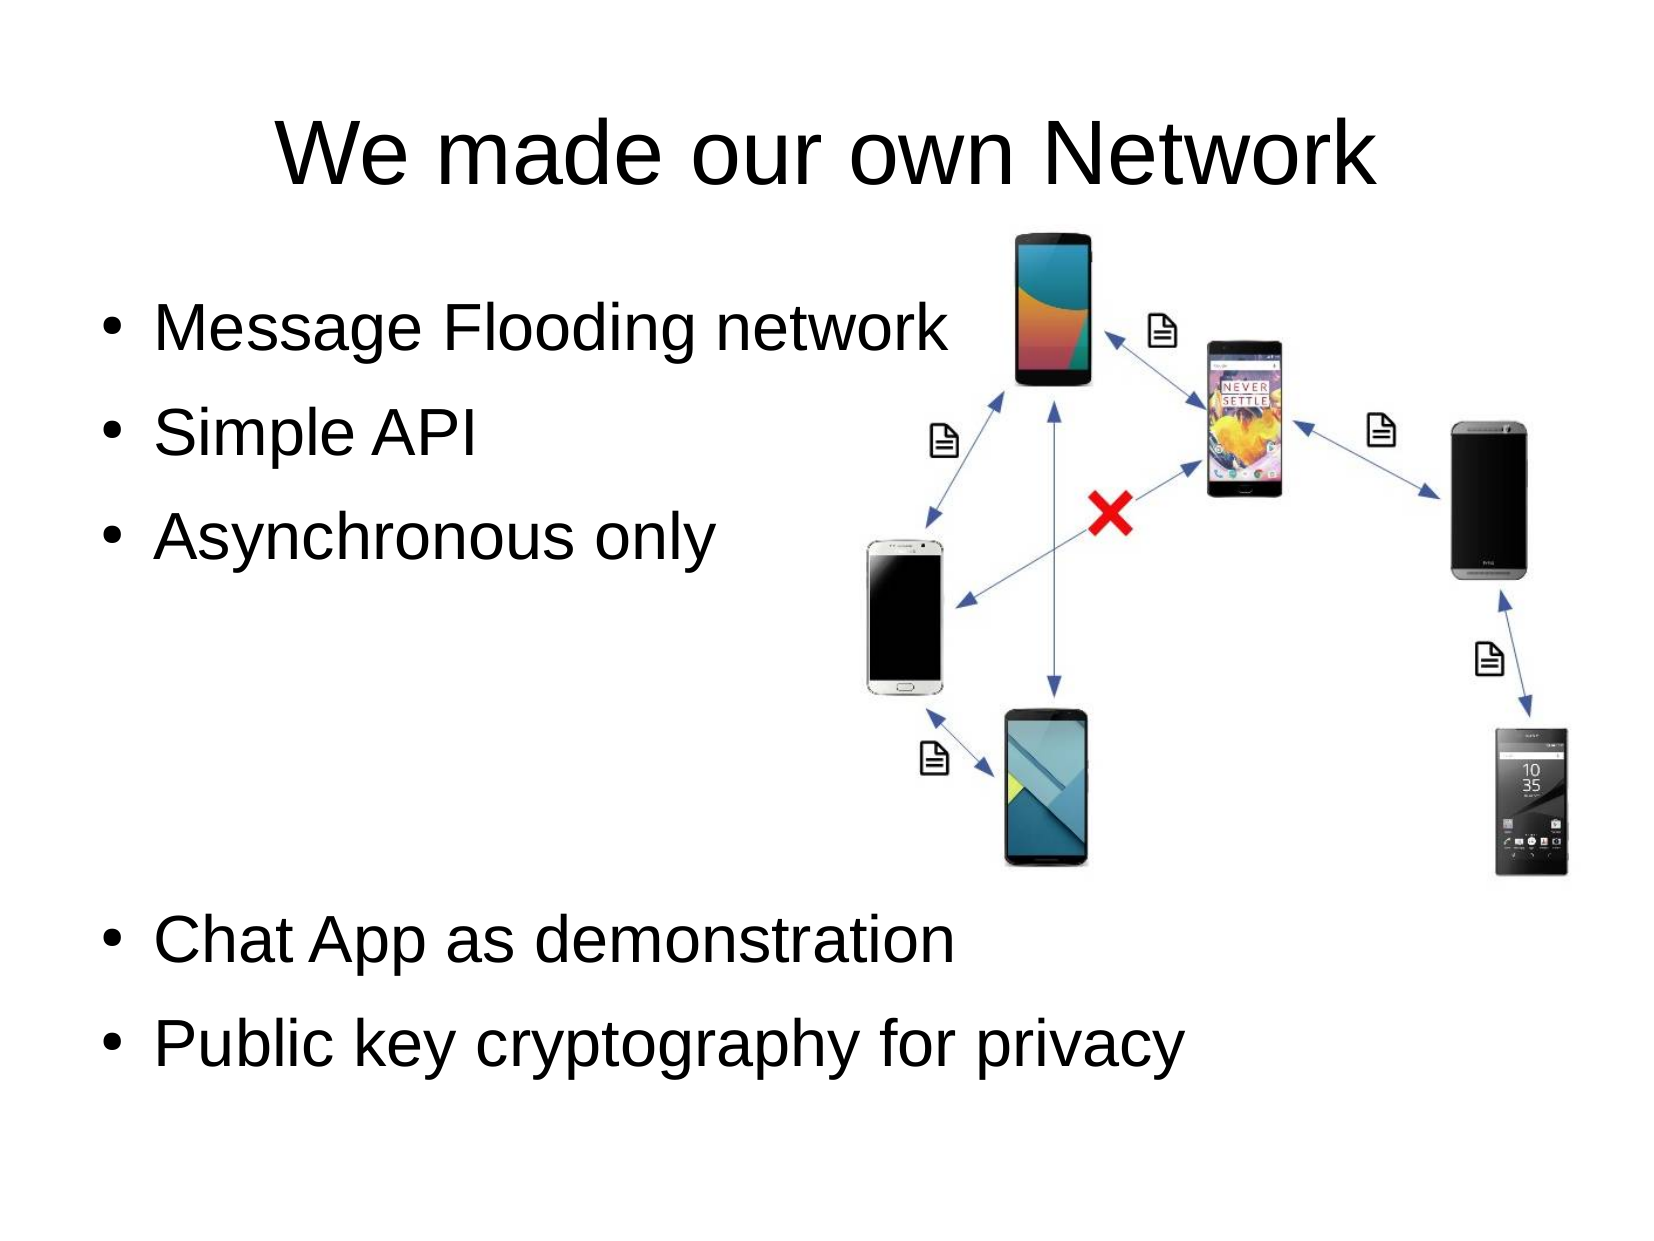

# We made our own Network
Message Flooding network
Simple API
Asynchronous only
Chat App as demonstration
Public key cryptography for privacy